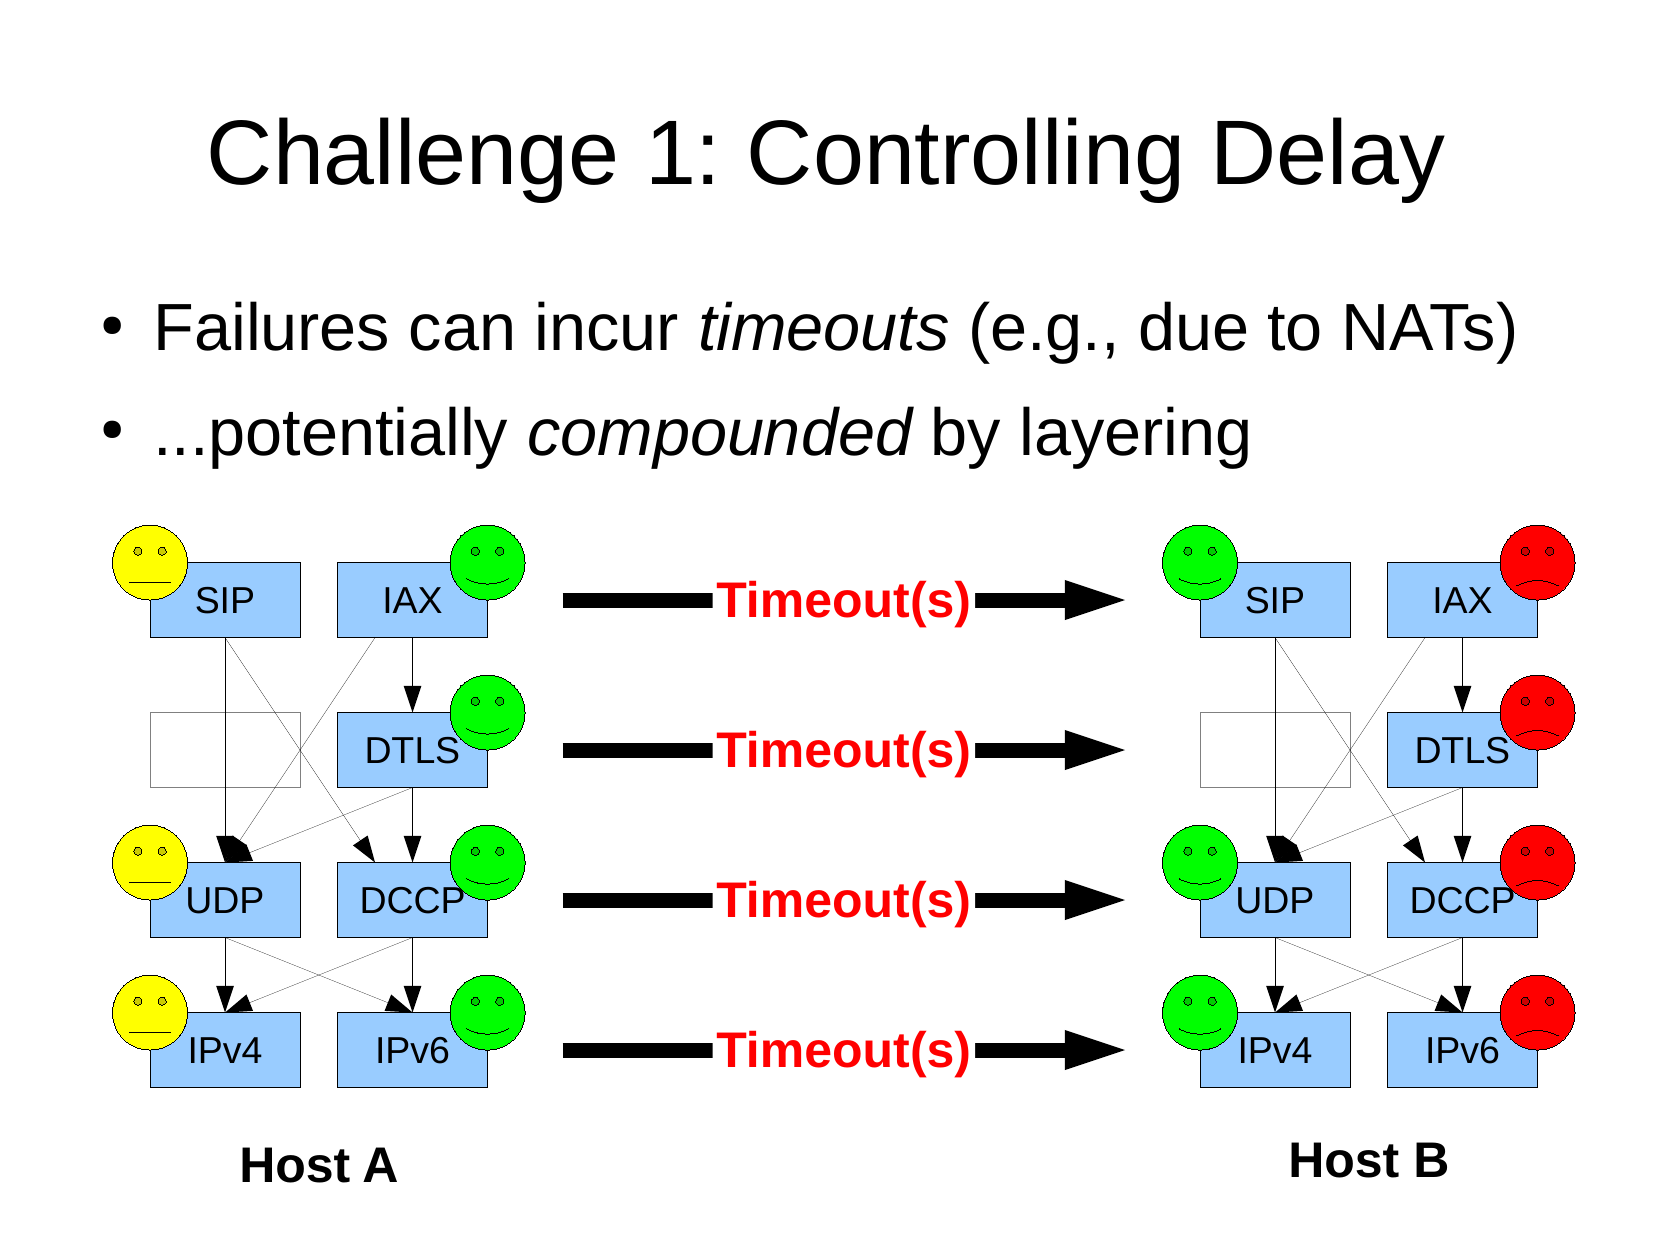

# Challenge 1: Controlling Delay
Failures can incur timeouts (e.g., due to NATs)
...potentially compounded by layering
Timeout(s)
SIP
IAX
SIP
IAX
Timeout(s)
DTLS
DTLS
Timeout(s)
IPv4
IPv6
IPv4
IPv6
Timeout(s)
UDP
DCCP
UDP
DCCP
Host B
Host A